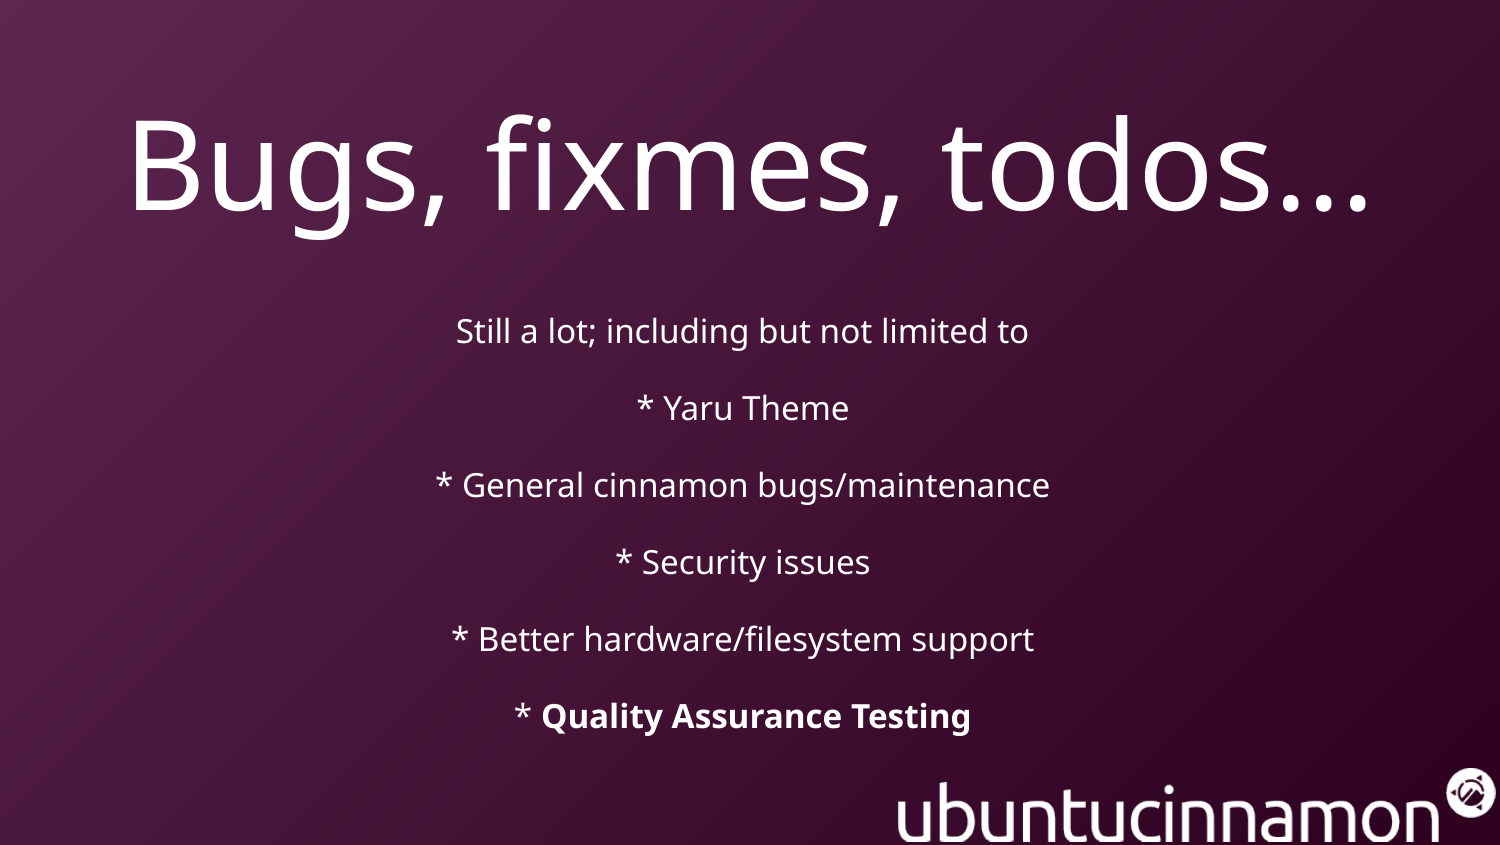

# Bugs, fixmes, todos...
Still a lot; including but not limited to
* Yaru Theme
* General cinnamon bugs/maintenance
* Security issues
* Better hardware/filesystem support
* Quality Assurance Testing